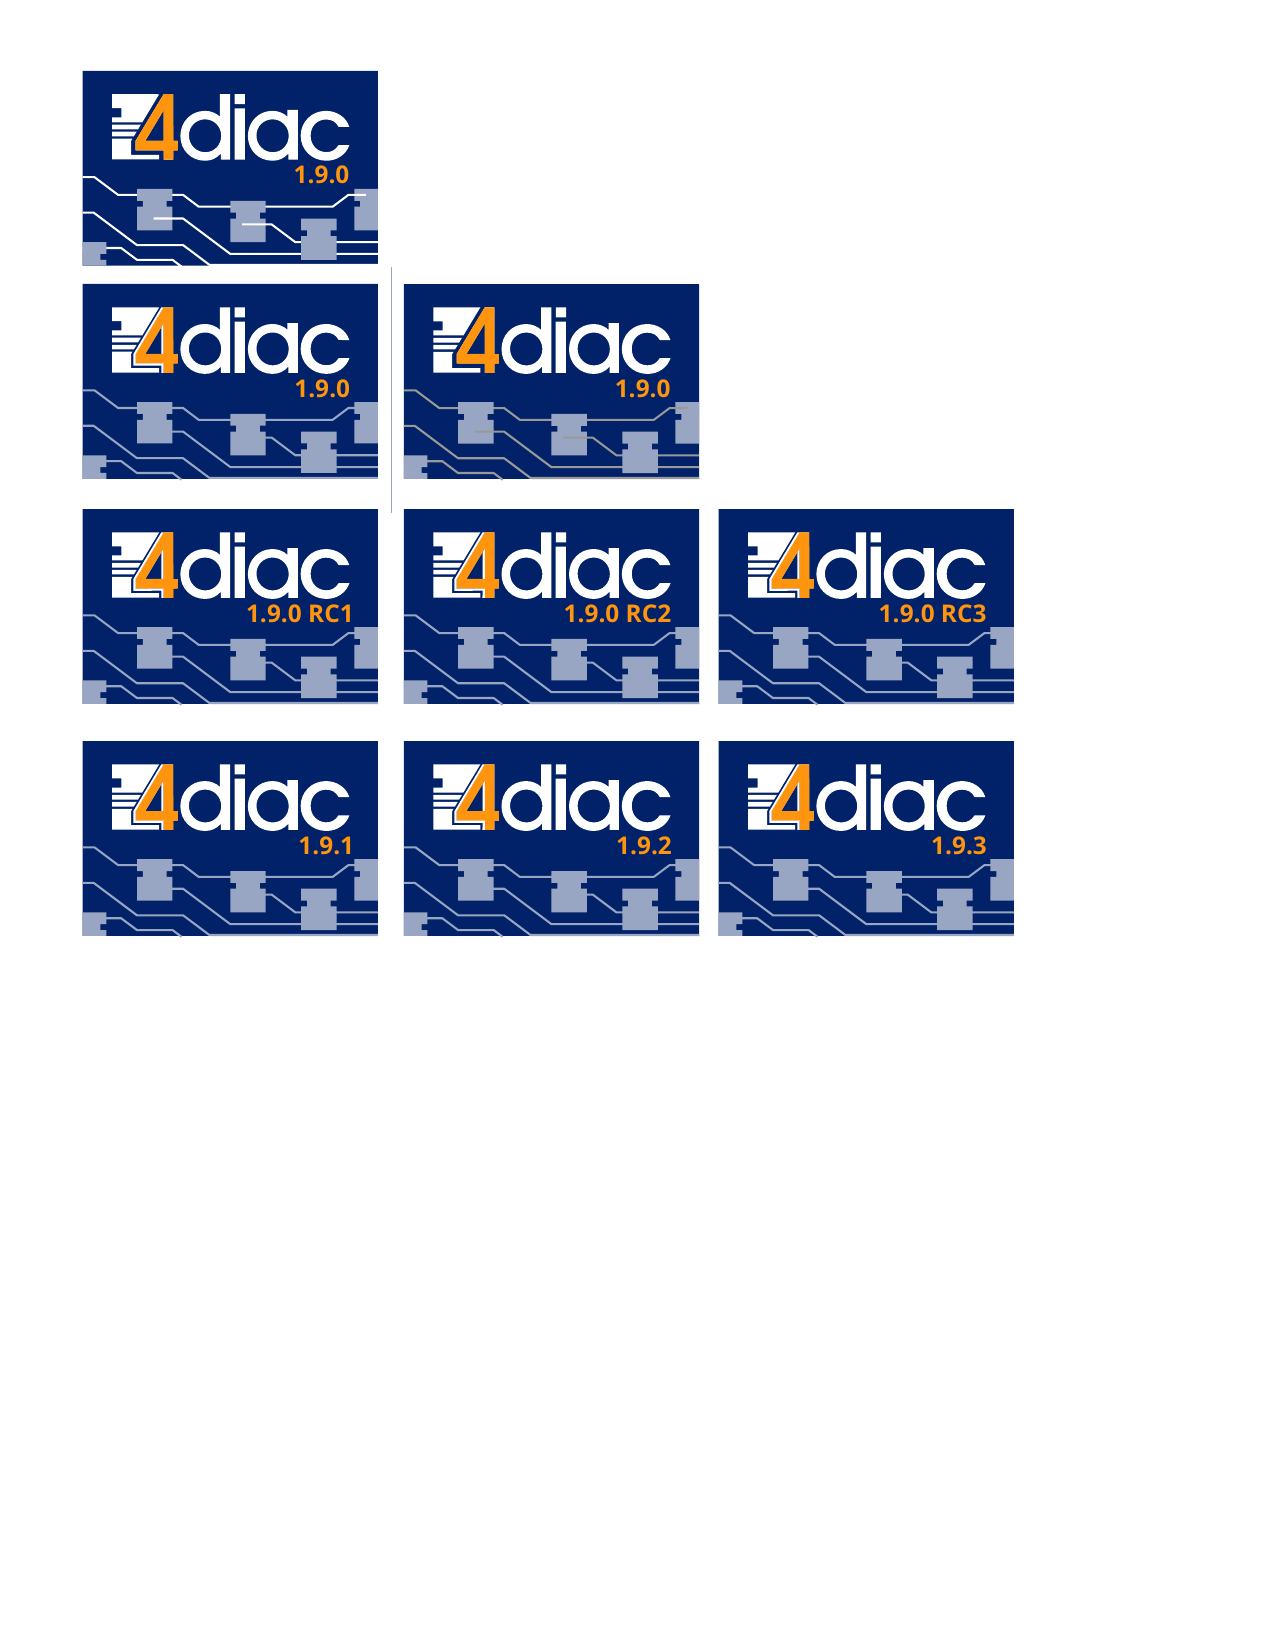

1.9.0
1.9.0
1.9.0
1.9.0 RC1
1.9.0 RC2
1.9.0 RC3
1.9.1
1.9.2
1.9.3